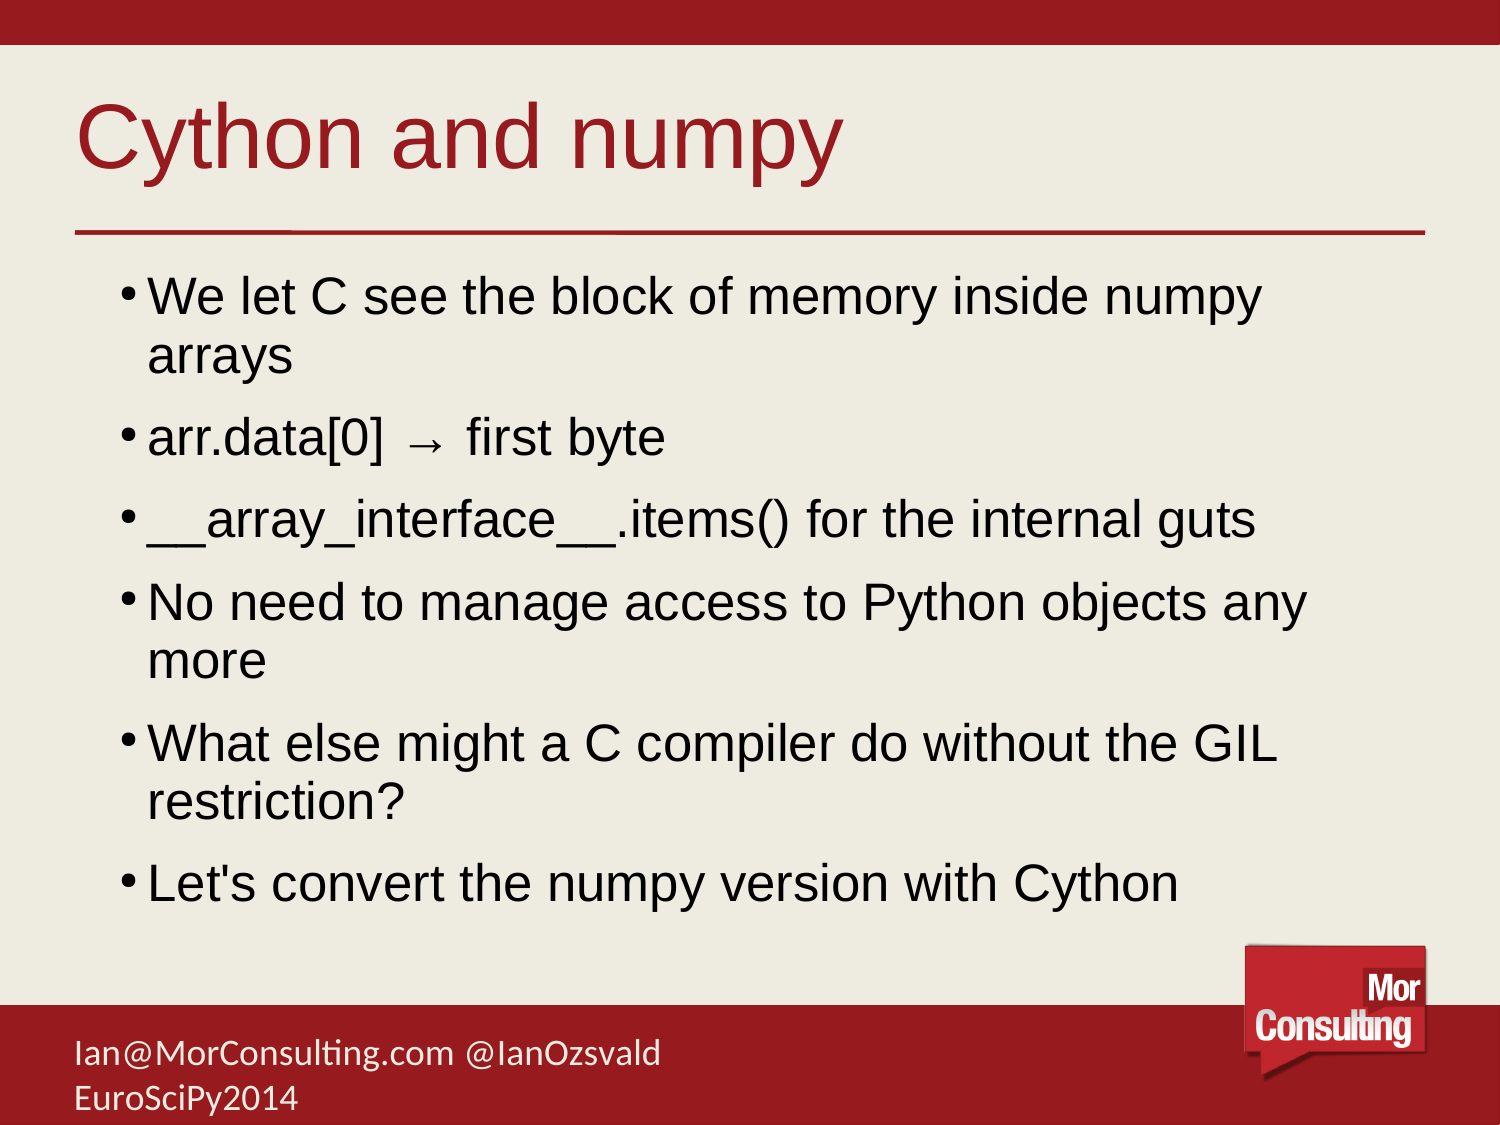

# Cython and numpy
We let C see the block of memory inside numpy arrays
arr.data[0] → first byte
__array_interface__.items() for the internal guts
No need to manage access to Python objects any more
What else might a C compiler do without the GIL restriction?
Let's convert the numpy version with Cython